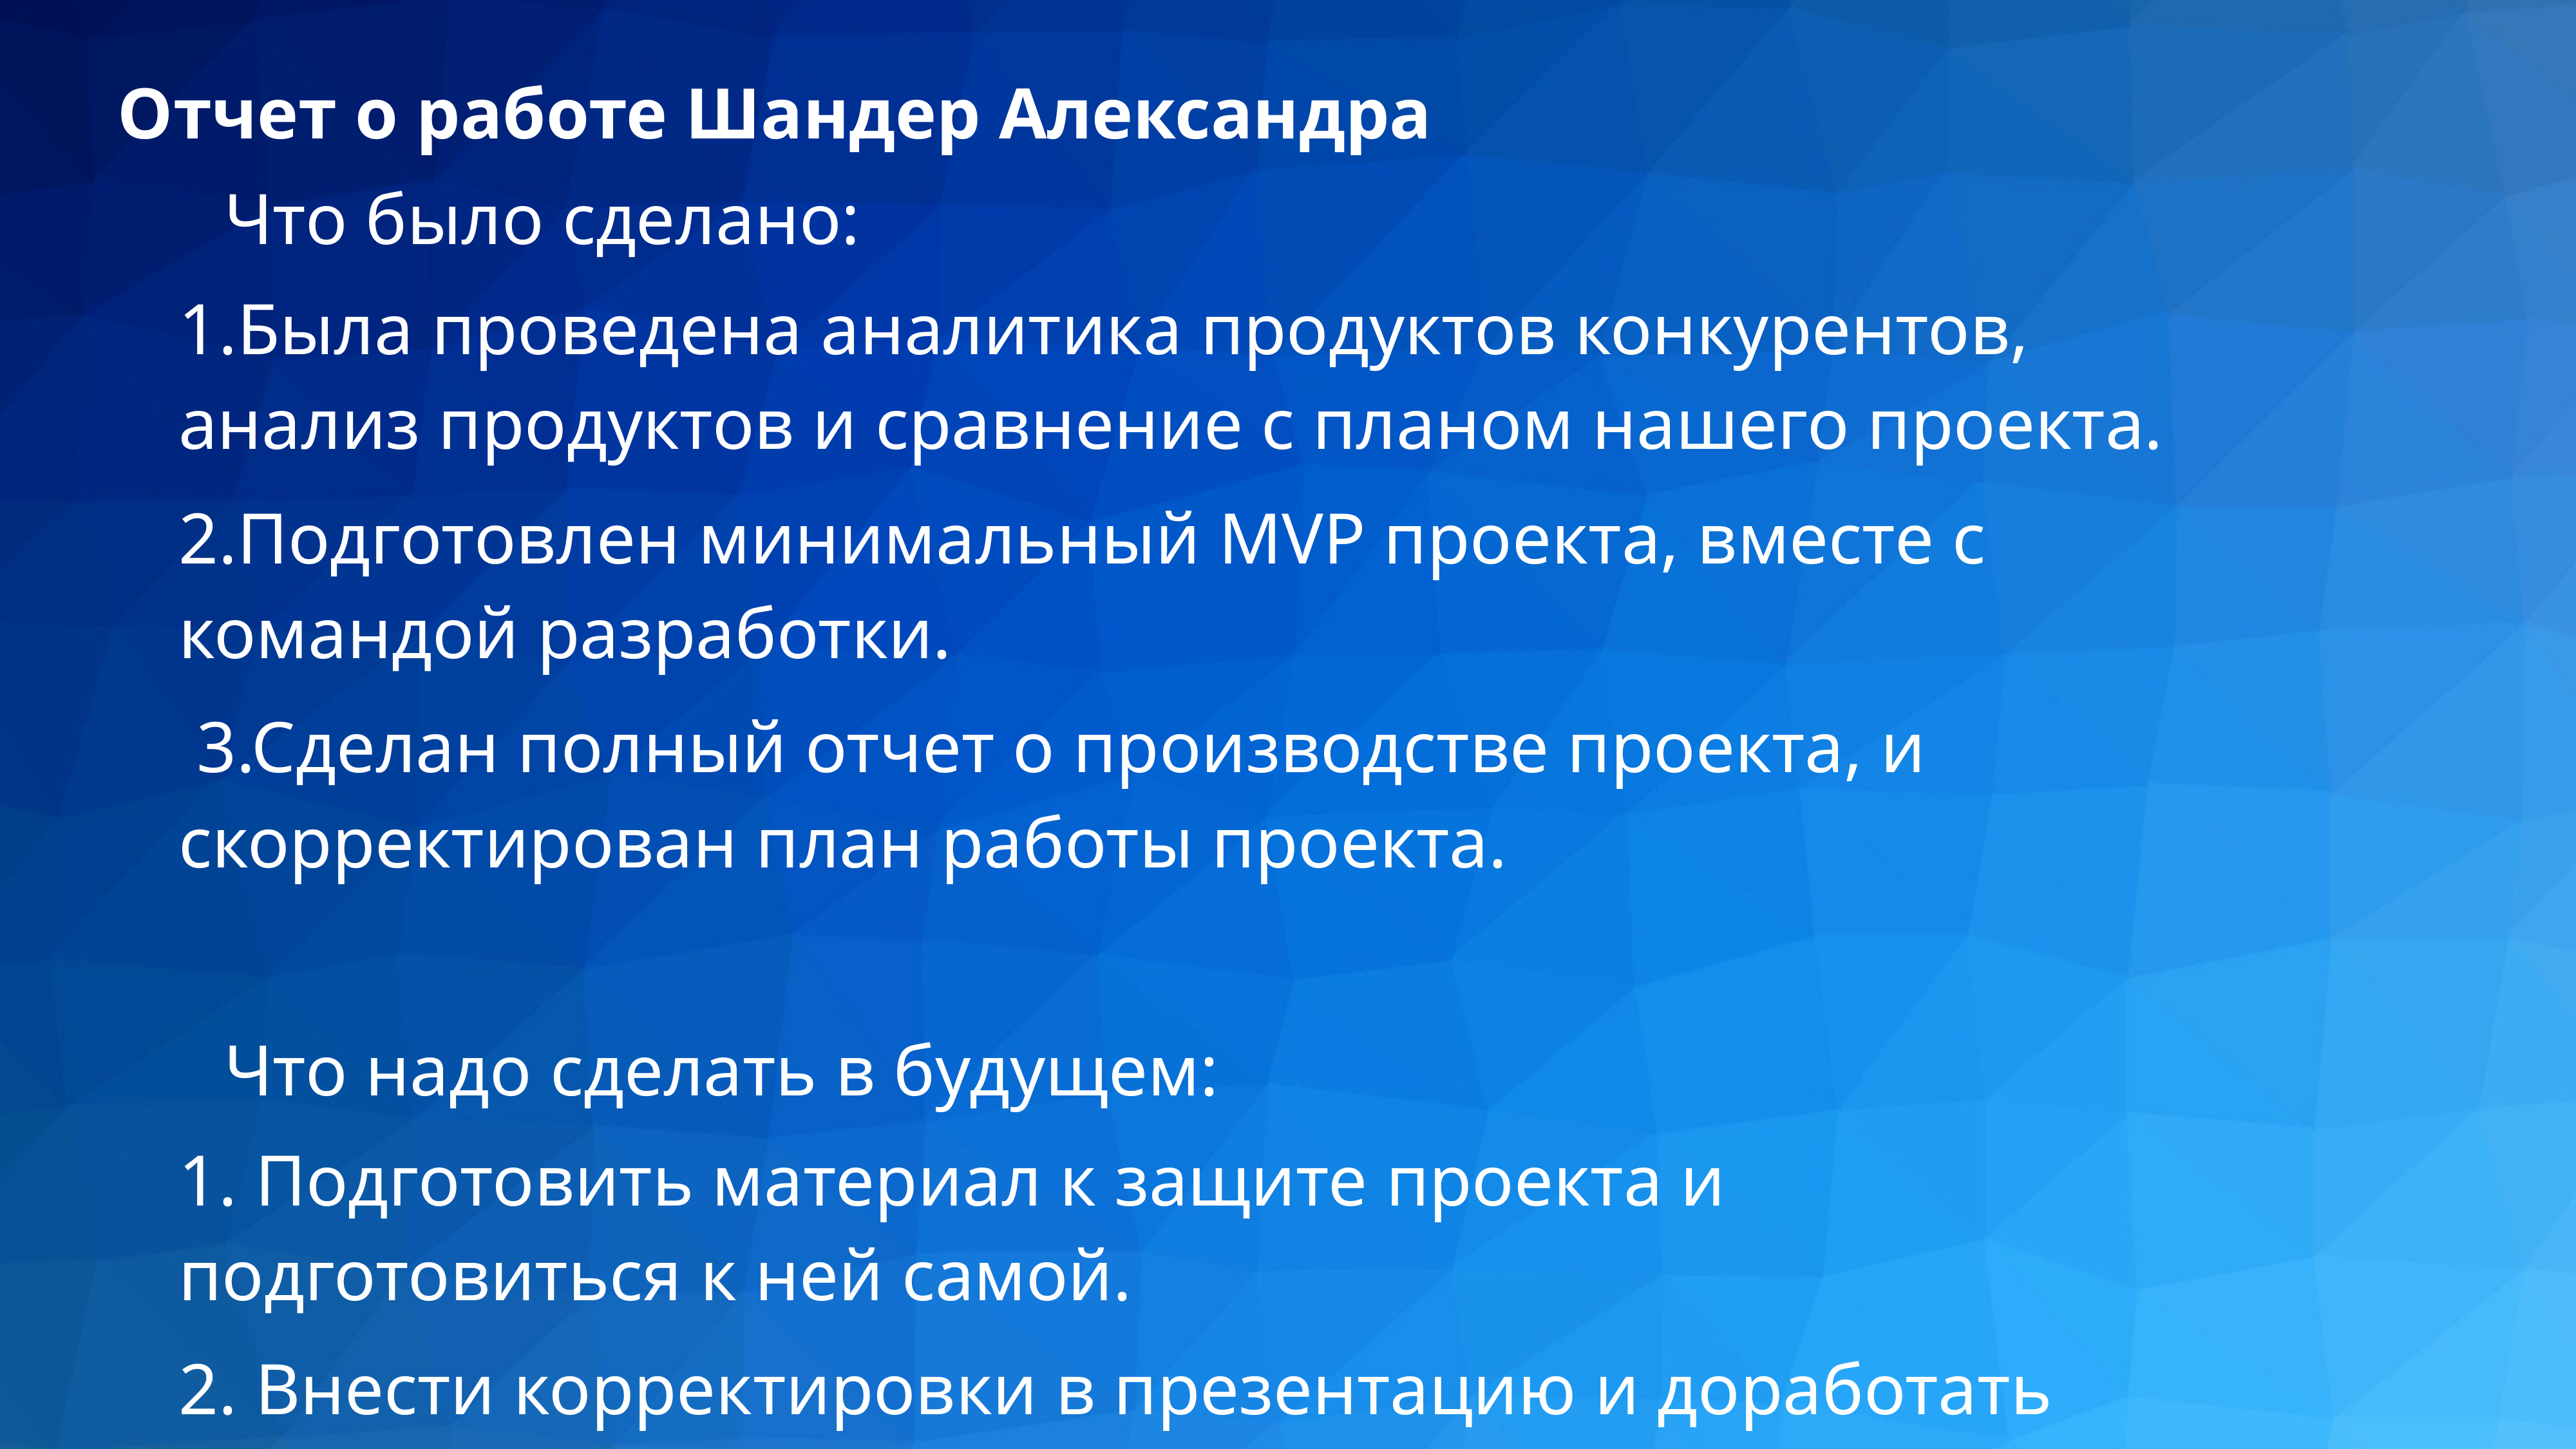

# Отчет о работе Шандер Александра
Что было сделано:
1.Была проведена аналитика продуктов конкурентов, анализ продуктов и сравнение с планом нашего проекта.
2.Подготовлен минимальный MVP проекта, вместе с командой разработки.
 3.Сделан полный отчет о производстве проекта, и скорректирован план работы проекта.
Что надо сделать в будущем:
1. Подготовить материал к защите проекта и подготовиться к ней самой.
2. Внести корректировки в презентацию и доработать отчетность проекта.